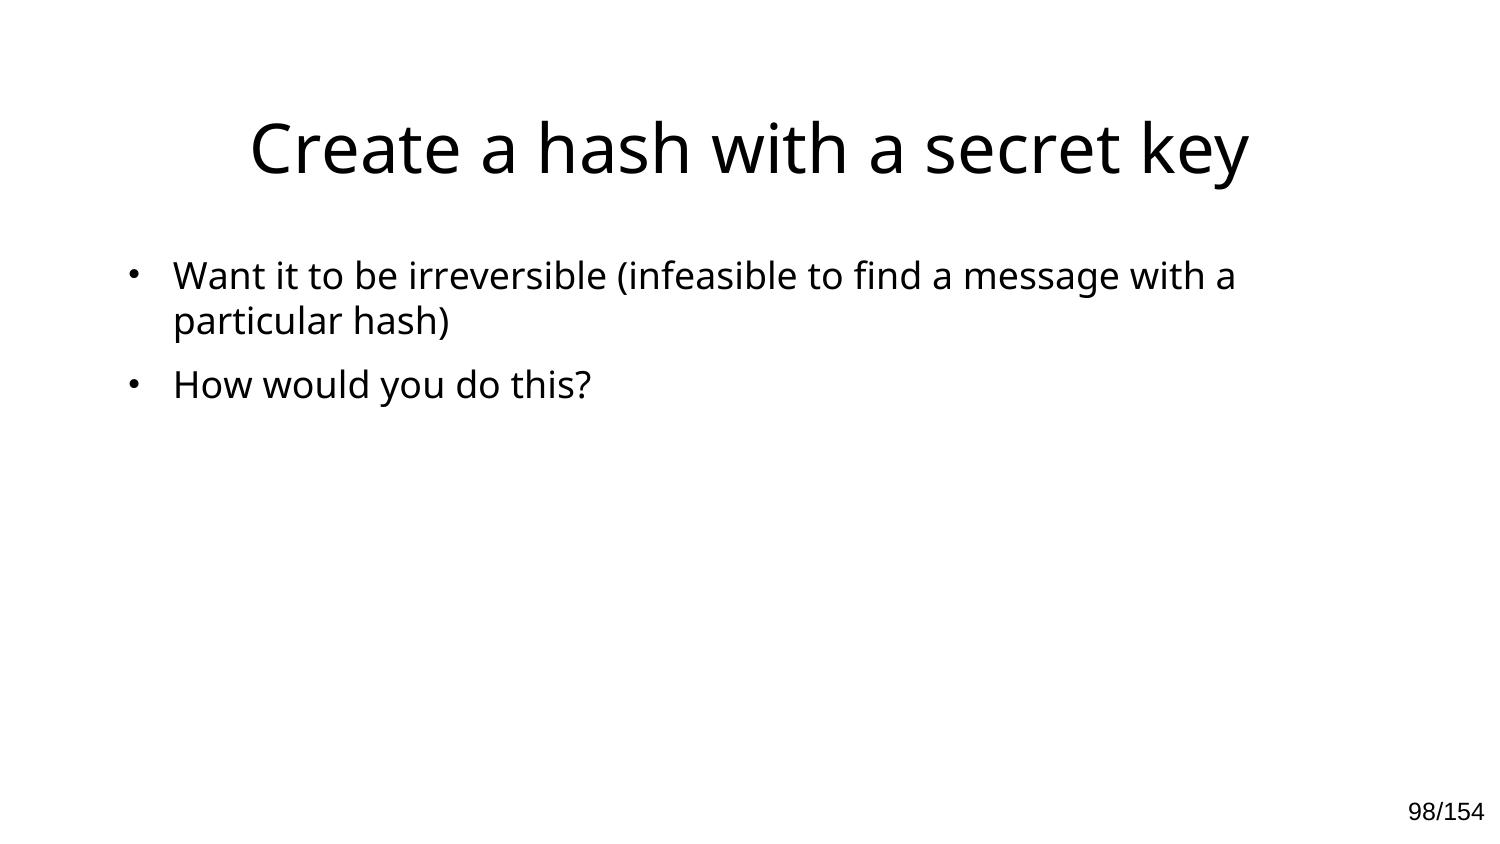

# Create a hash with a secret key
Want it to be irreversible (infeasible to find a message with a particular hash)
How would you do this?